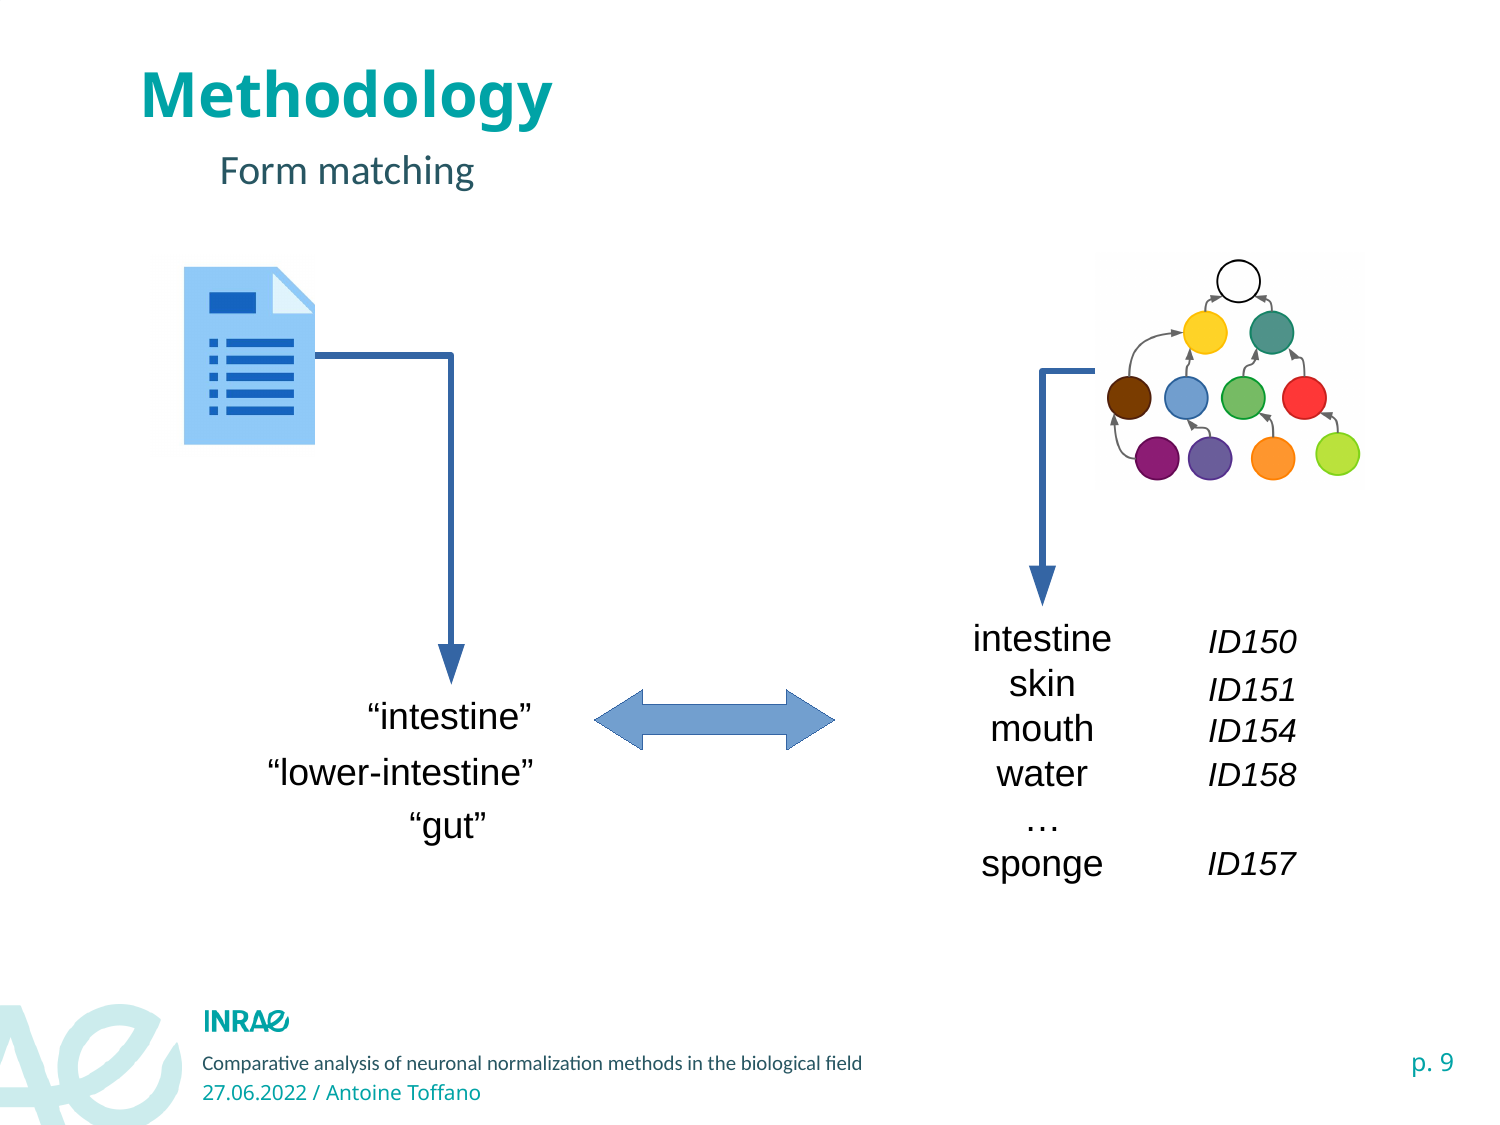

Methodology
Form matching
intestine
skin
mouth
water
…
sponge
ID150
ID151
“intestine”
ID154
“lower-intestine”
 ID158
“gut”
ID157